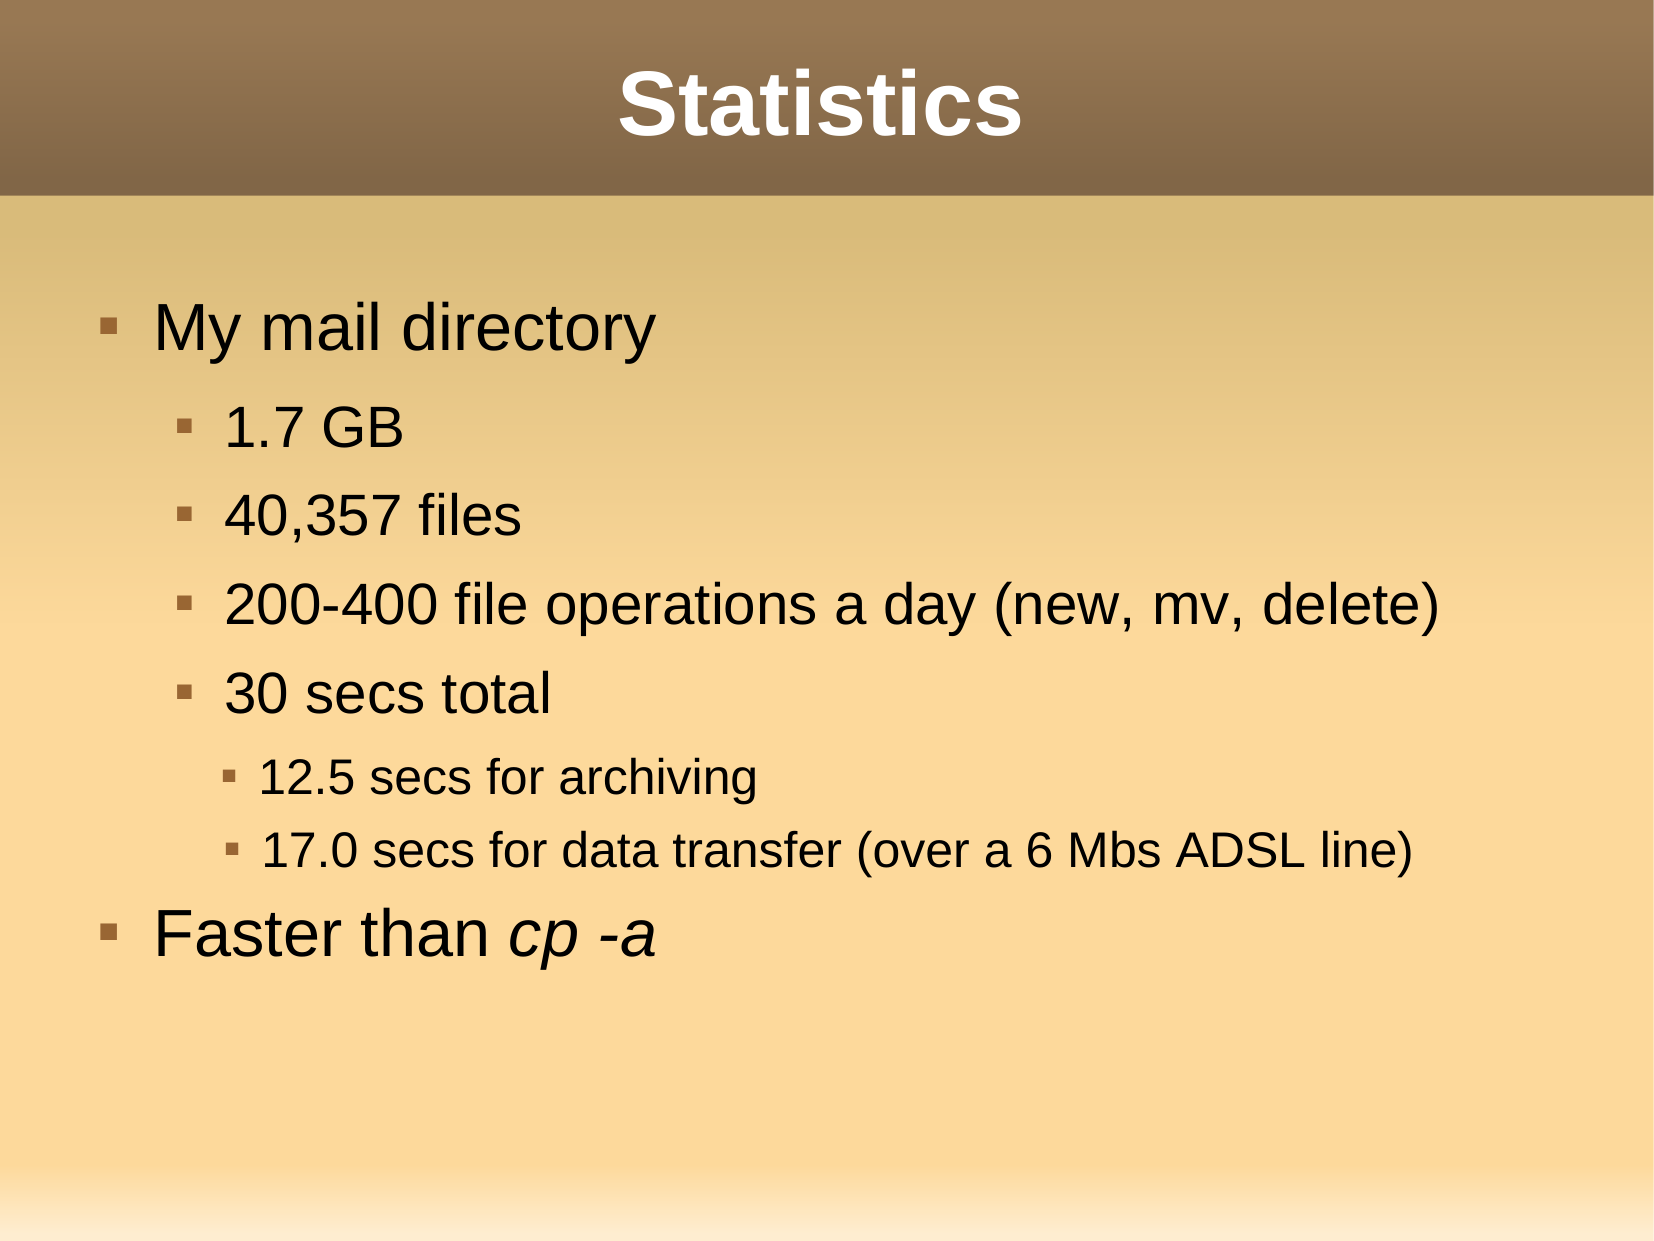

# Statistics
My mail directory
1.7 GB
40,357 files
200-400 file operations a day (new, mv, delete)
30 secs total
12.5 secs for archiving
17.0 secs for data transfer (over a 6 Mbs ADSL line)
Faster than cp -a